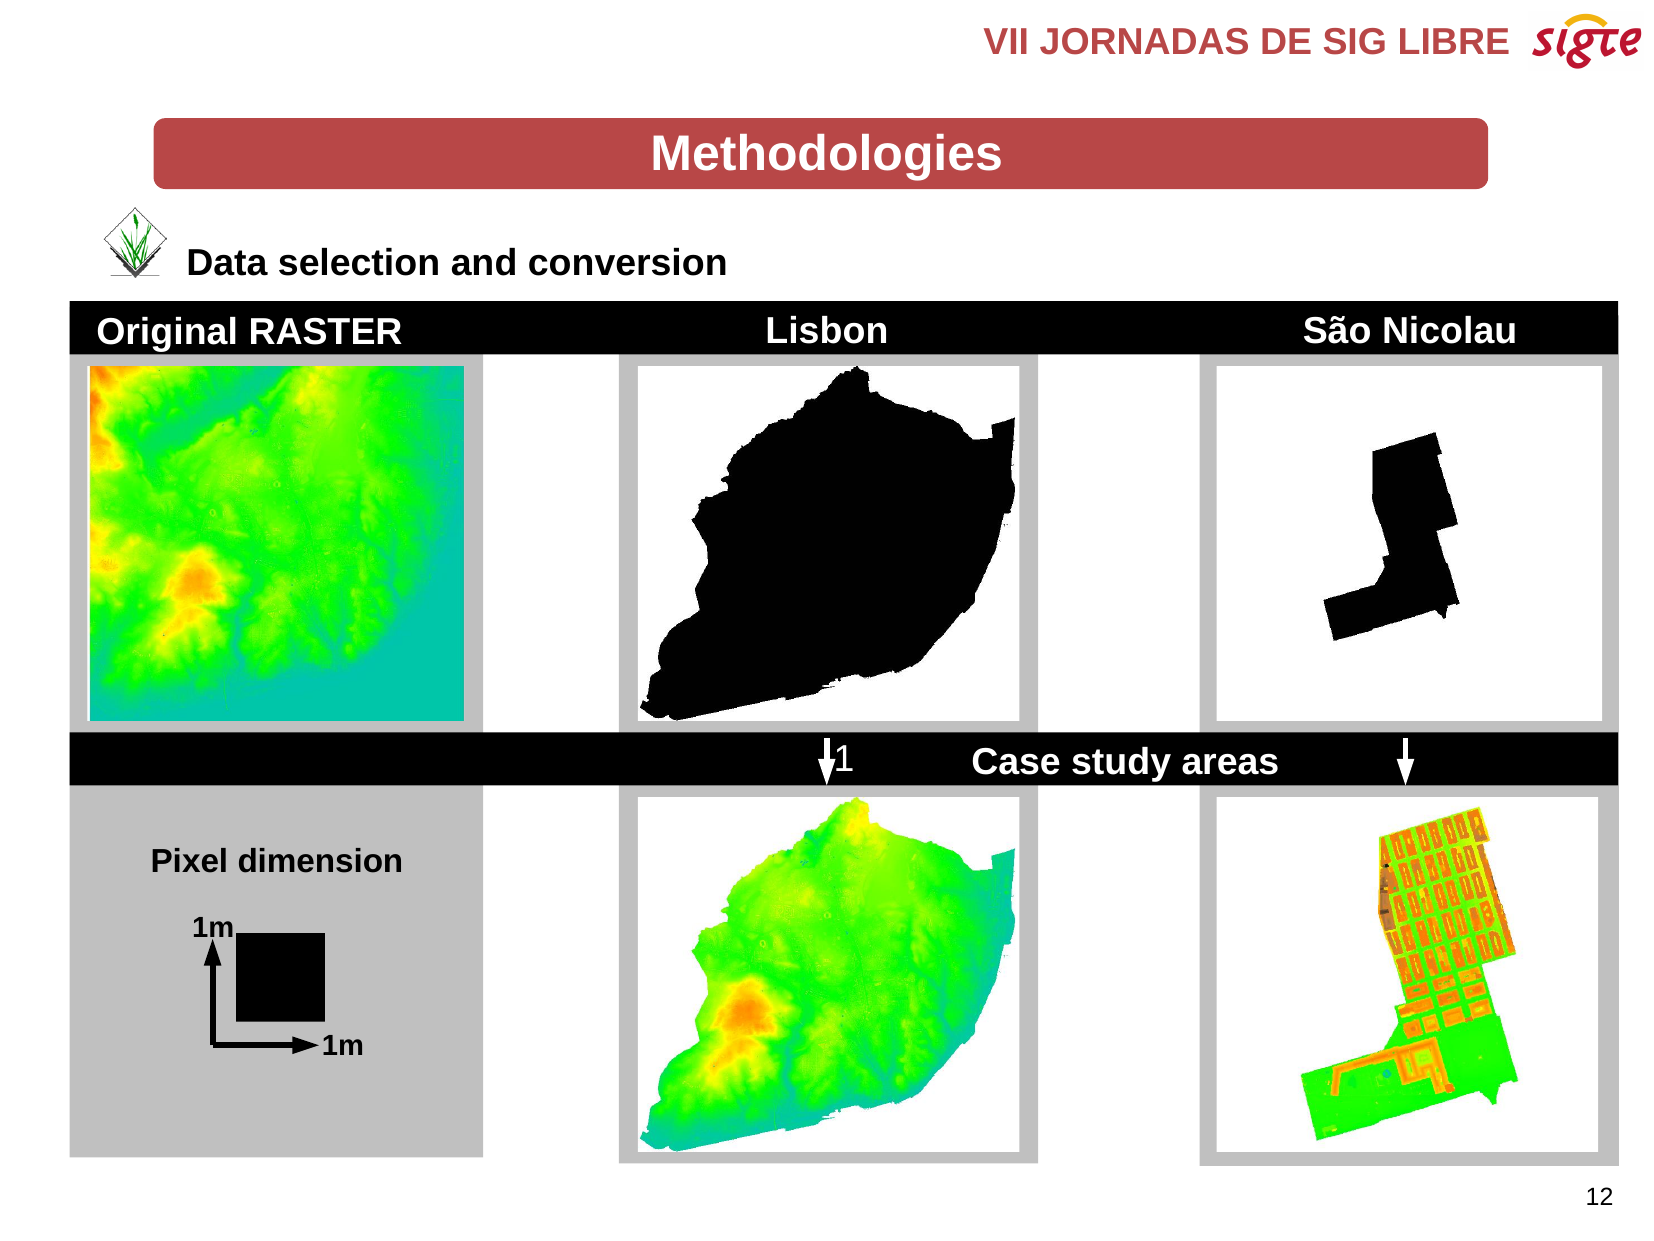

VII JORNADAS DE SIG LIBRE
# Methodologies
 Data selection and conversion
Lisbon
São Nicolau
Original RASTER
1
Case study areas
Pixel dimension
1m
1m
12
12